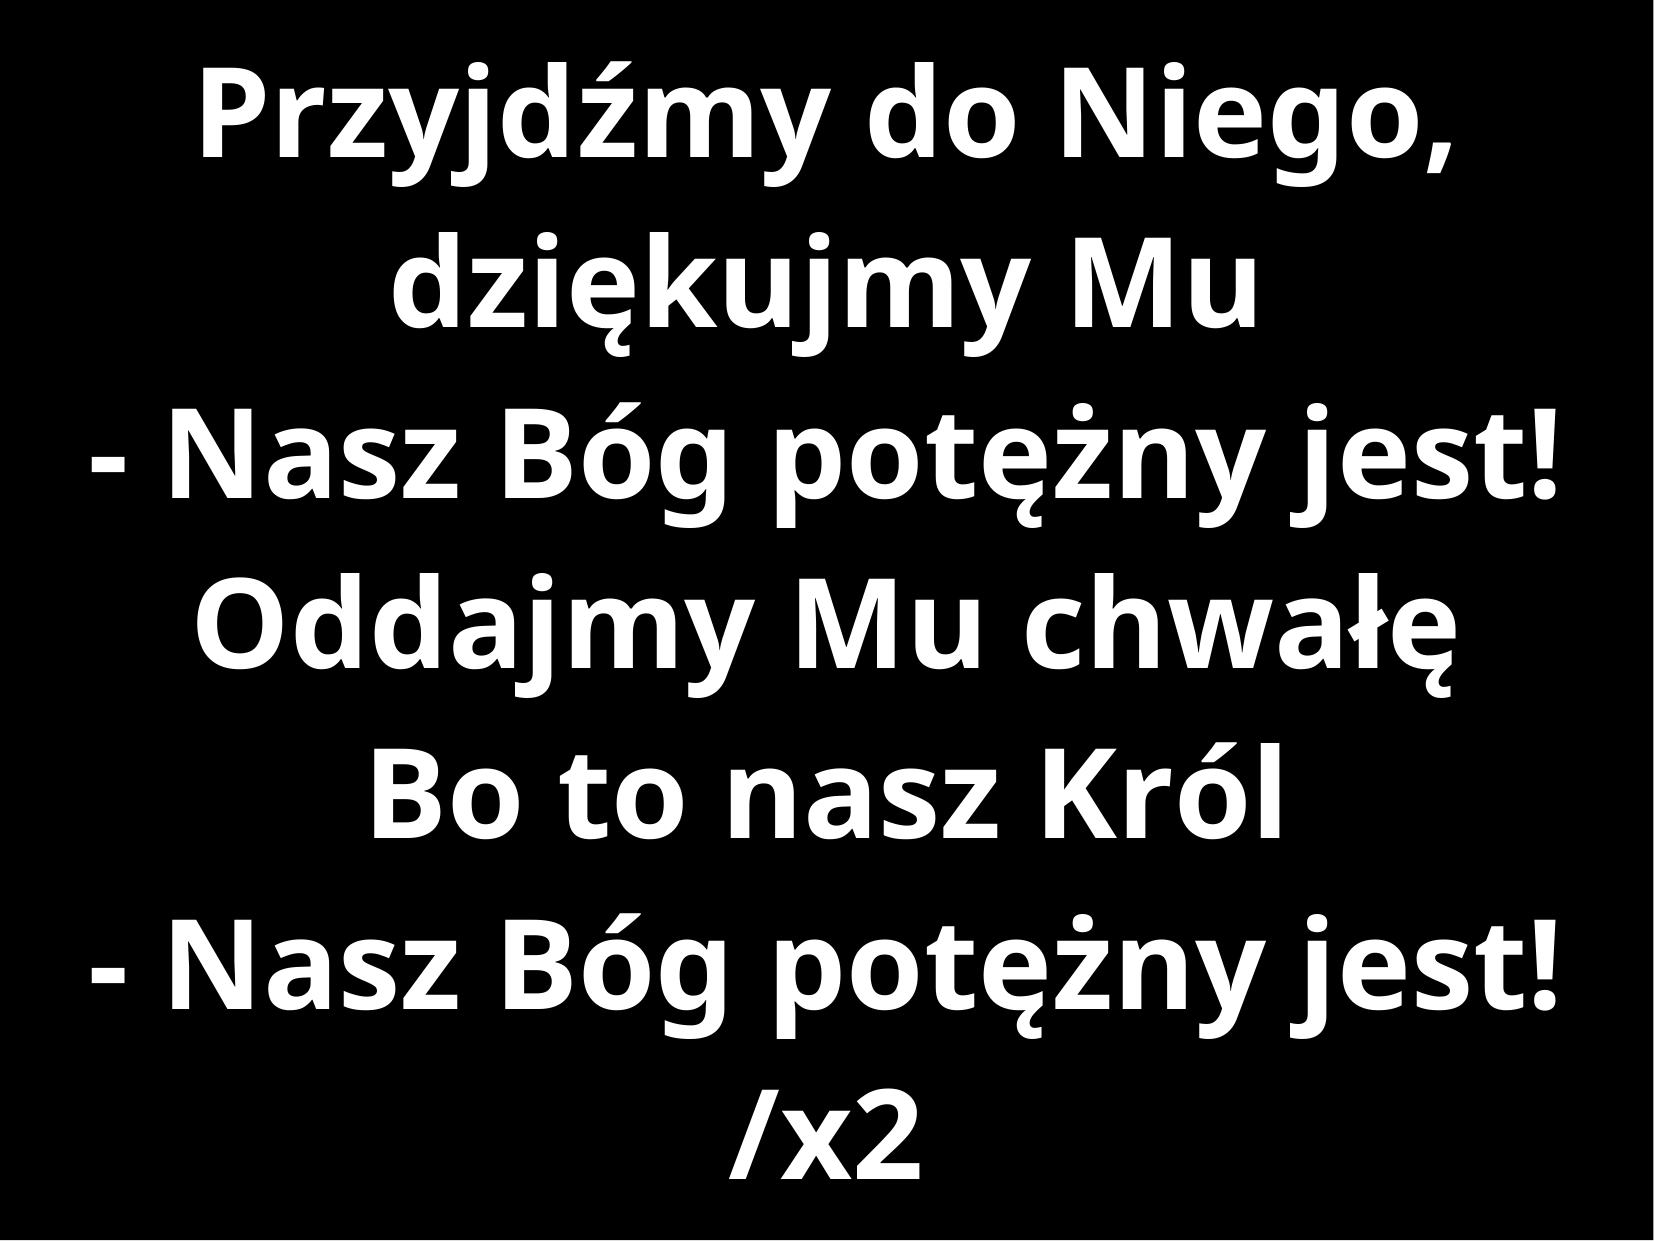

# Przyjdźmy do Niego, dziękujmy Mu - Nasz Bóg potężny jest! Oddajmy Mu chwałę Bo to nasz Król - Nasz Bóg potężny jest! /x2